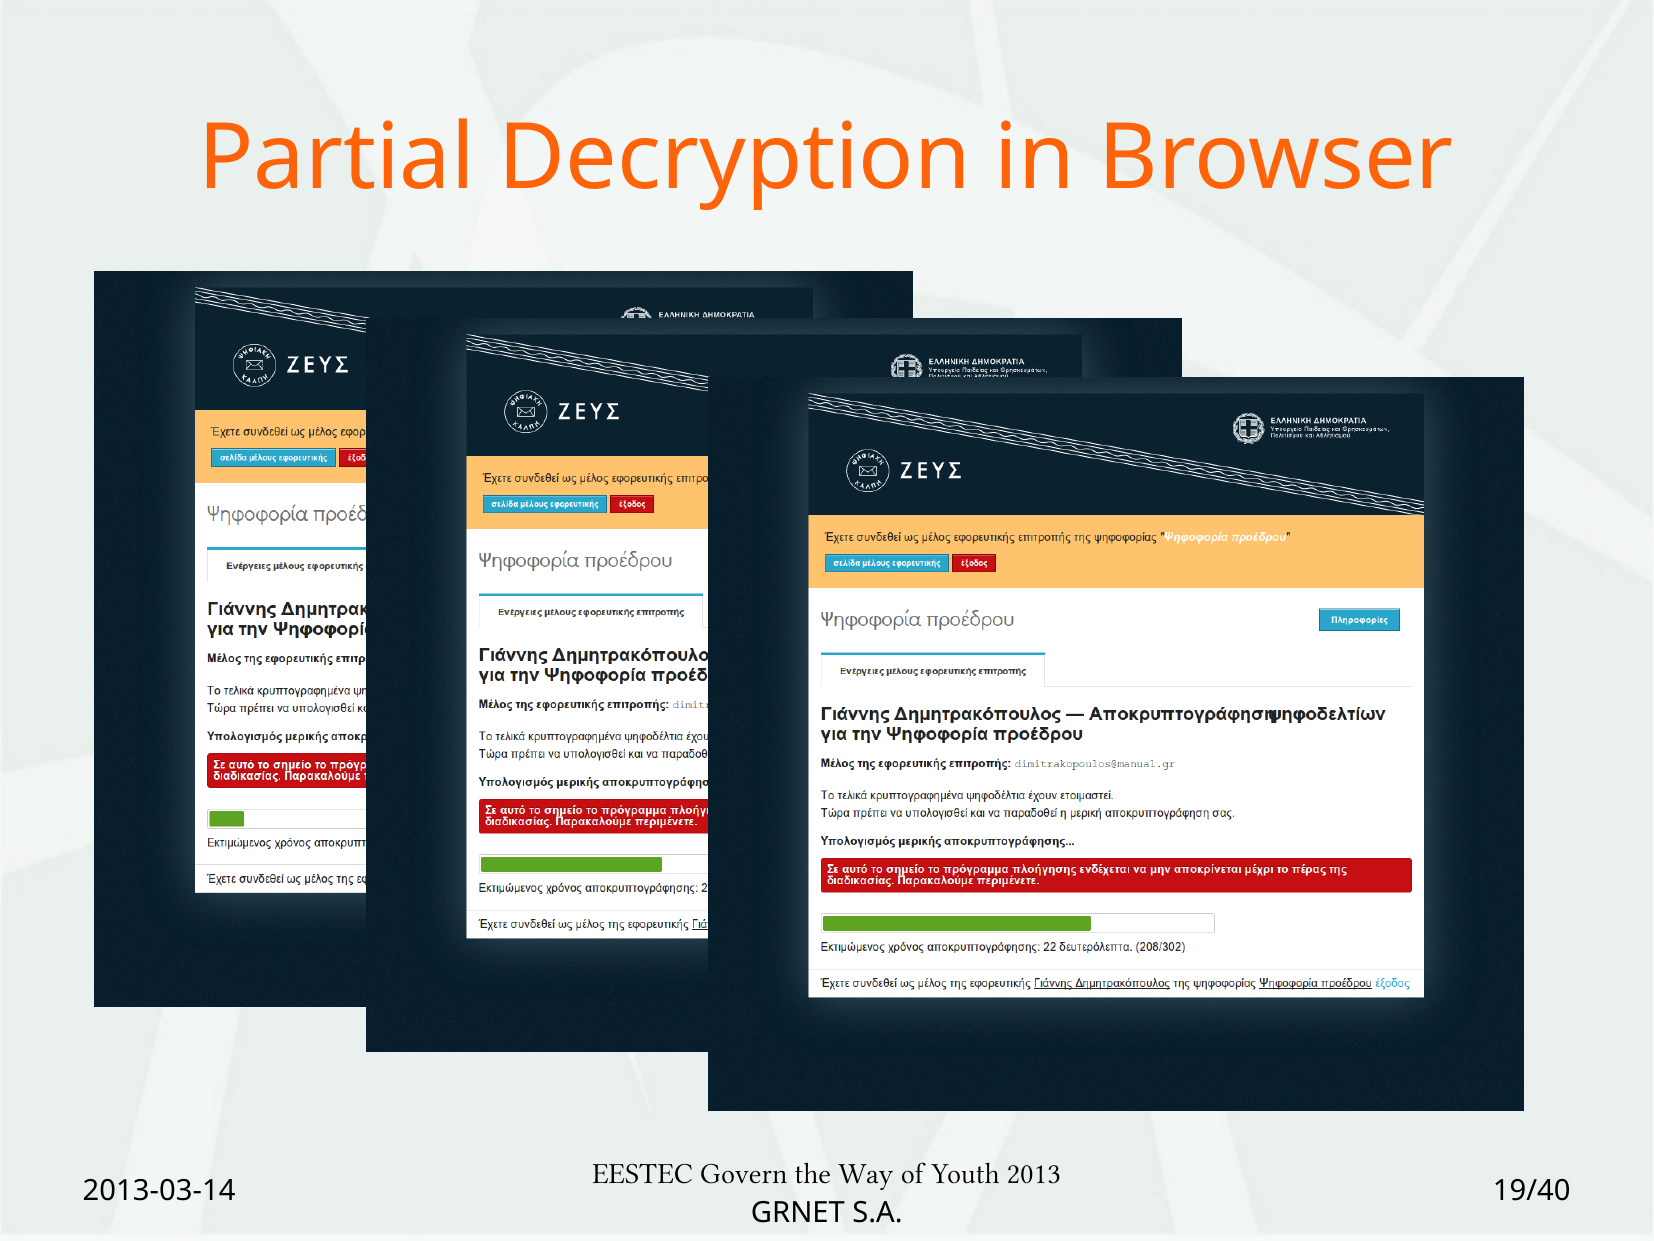

# Partial Decryption in Browser
GRNET S.A.
2013-03-14
19